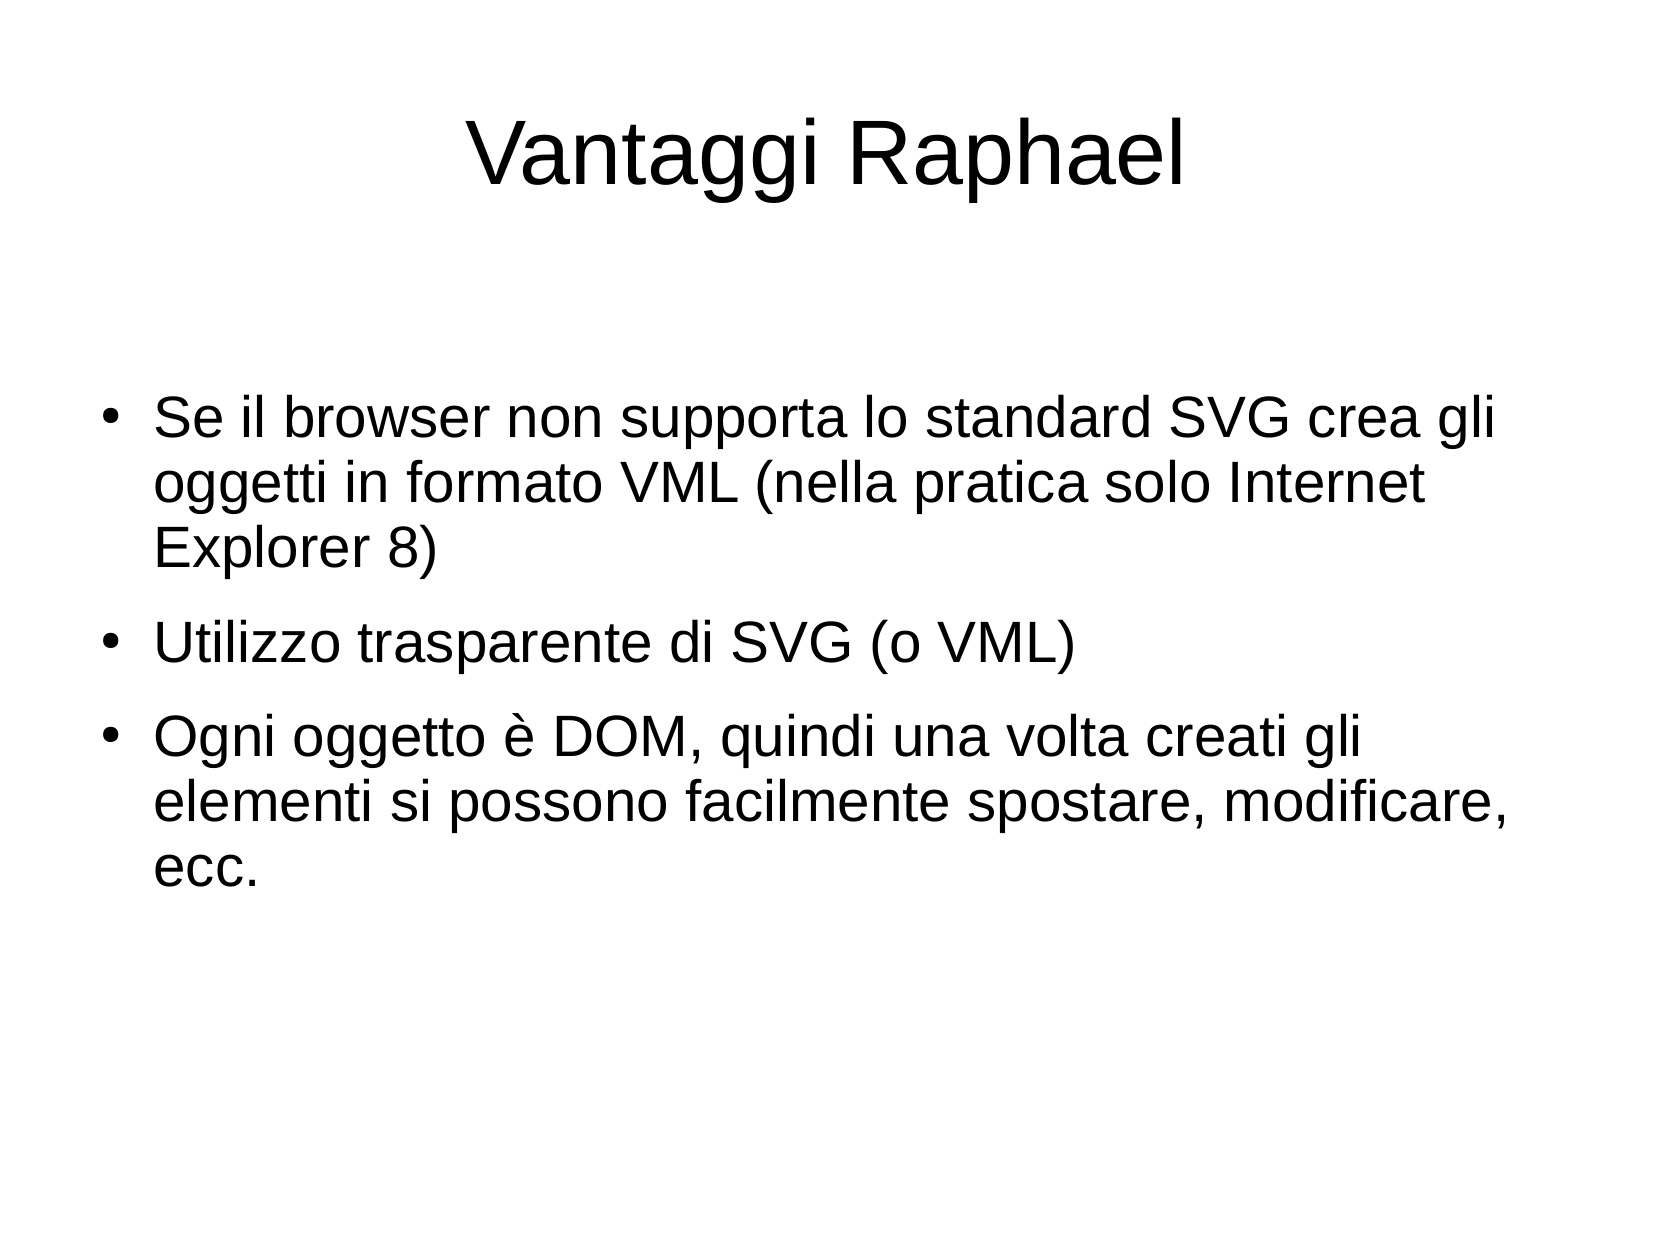

# Vantaggi Raphael
Se il browser non supporta lo standard SVG crea gli oggetti in formato VML (nella pratica solo Internet Explorer 8)
Utilizzo trasparente di SVG (o VML)
Ogni oggetto è DOM, quindi una volta creati gli elementi si possono facilmente spostare, modificare, ecc.